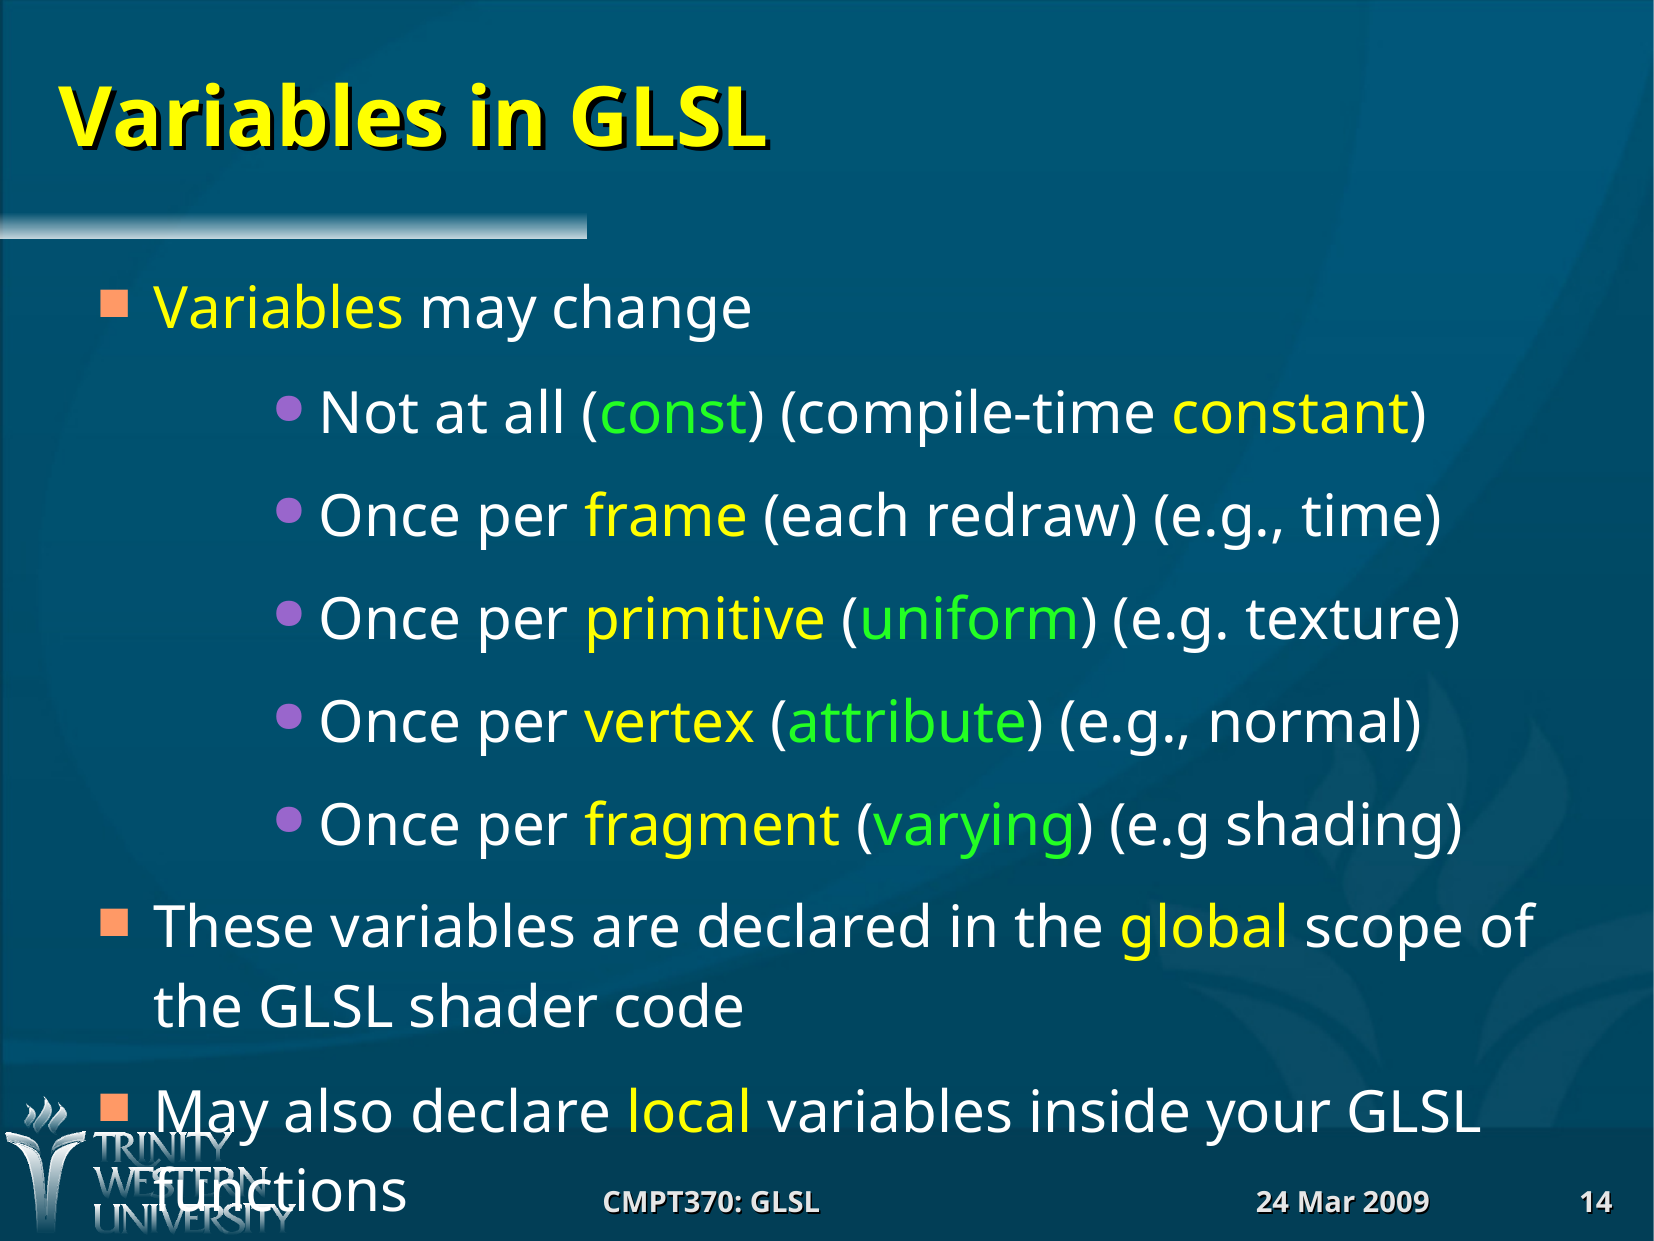

# Variables in GLSL
Variables may change
Not at all (const) (compile-time constant)
Once per frame (each redraw) (e.g., time)
Once per primitive (uniform) (e.g. texture)
Once per vertex (attribute) (e.g., normal)
Once per fragment (varying) (e.g shading)
These variables are declared in the global scope of the GLSL shader code
May also declare local variables inside your GLSL functions
CMPT370: GLSL
24 Mar 2009
14